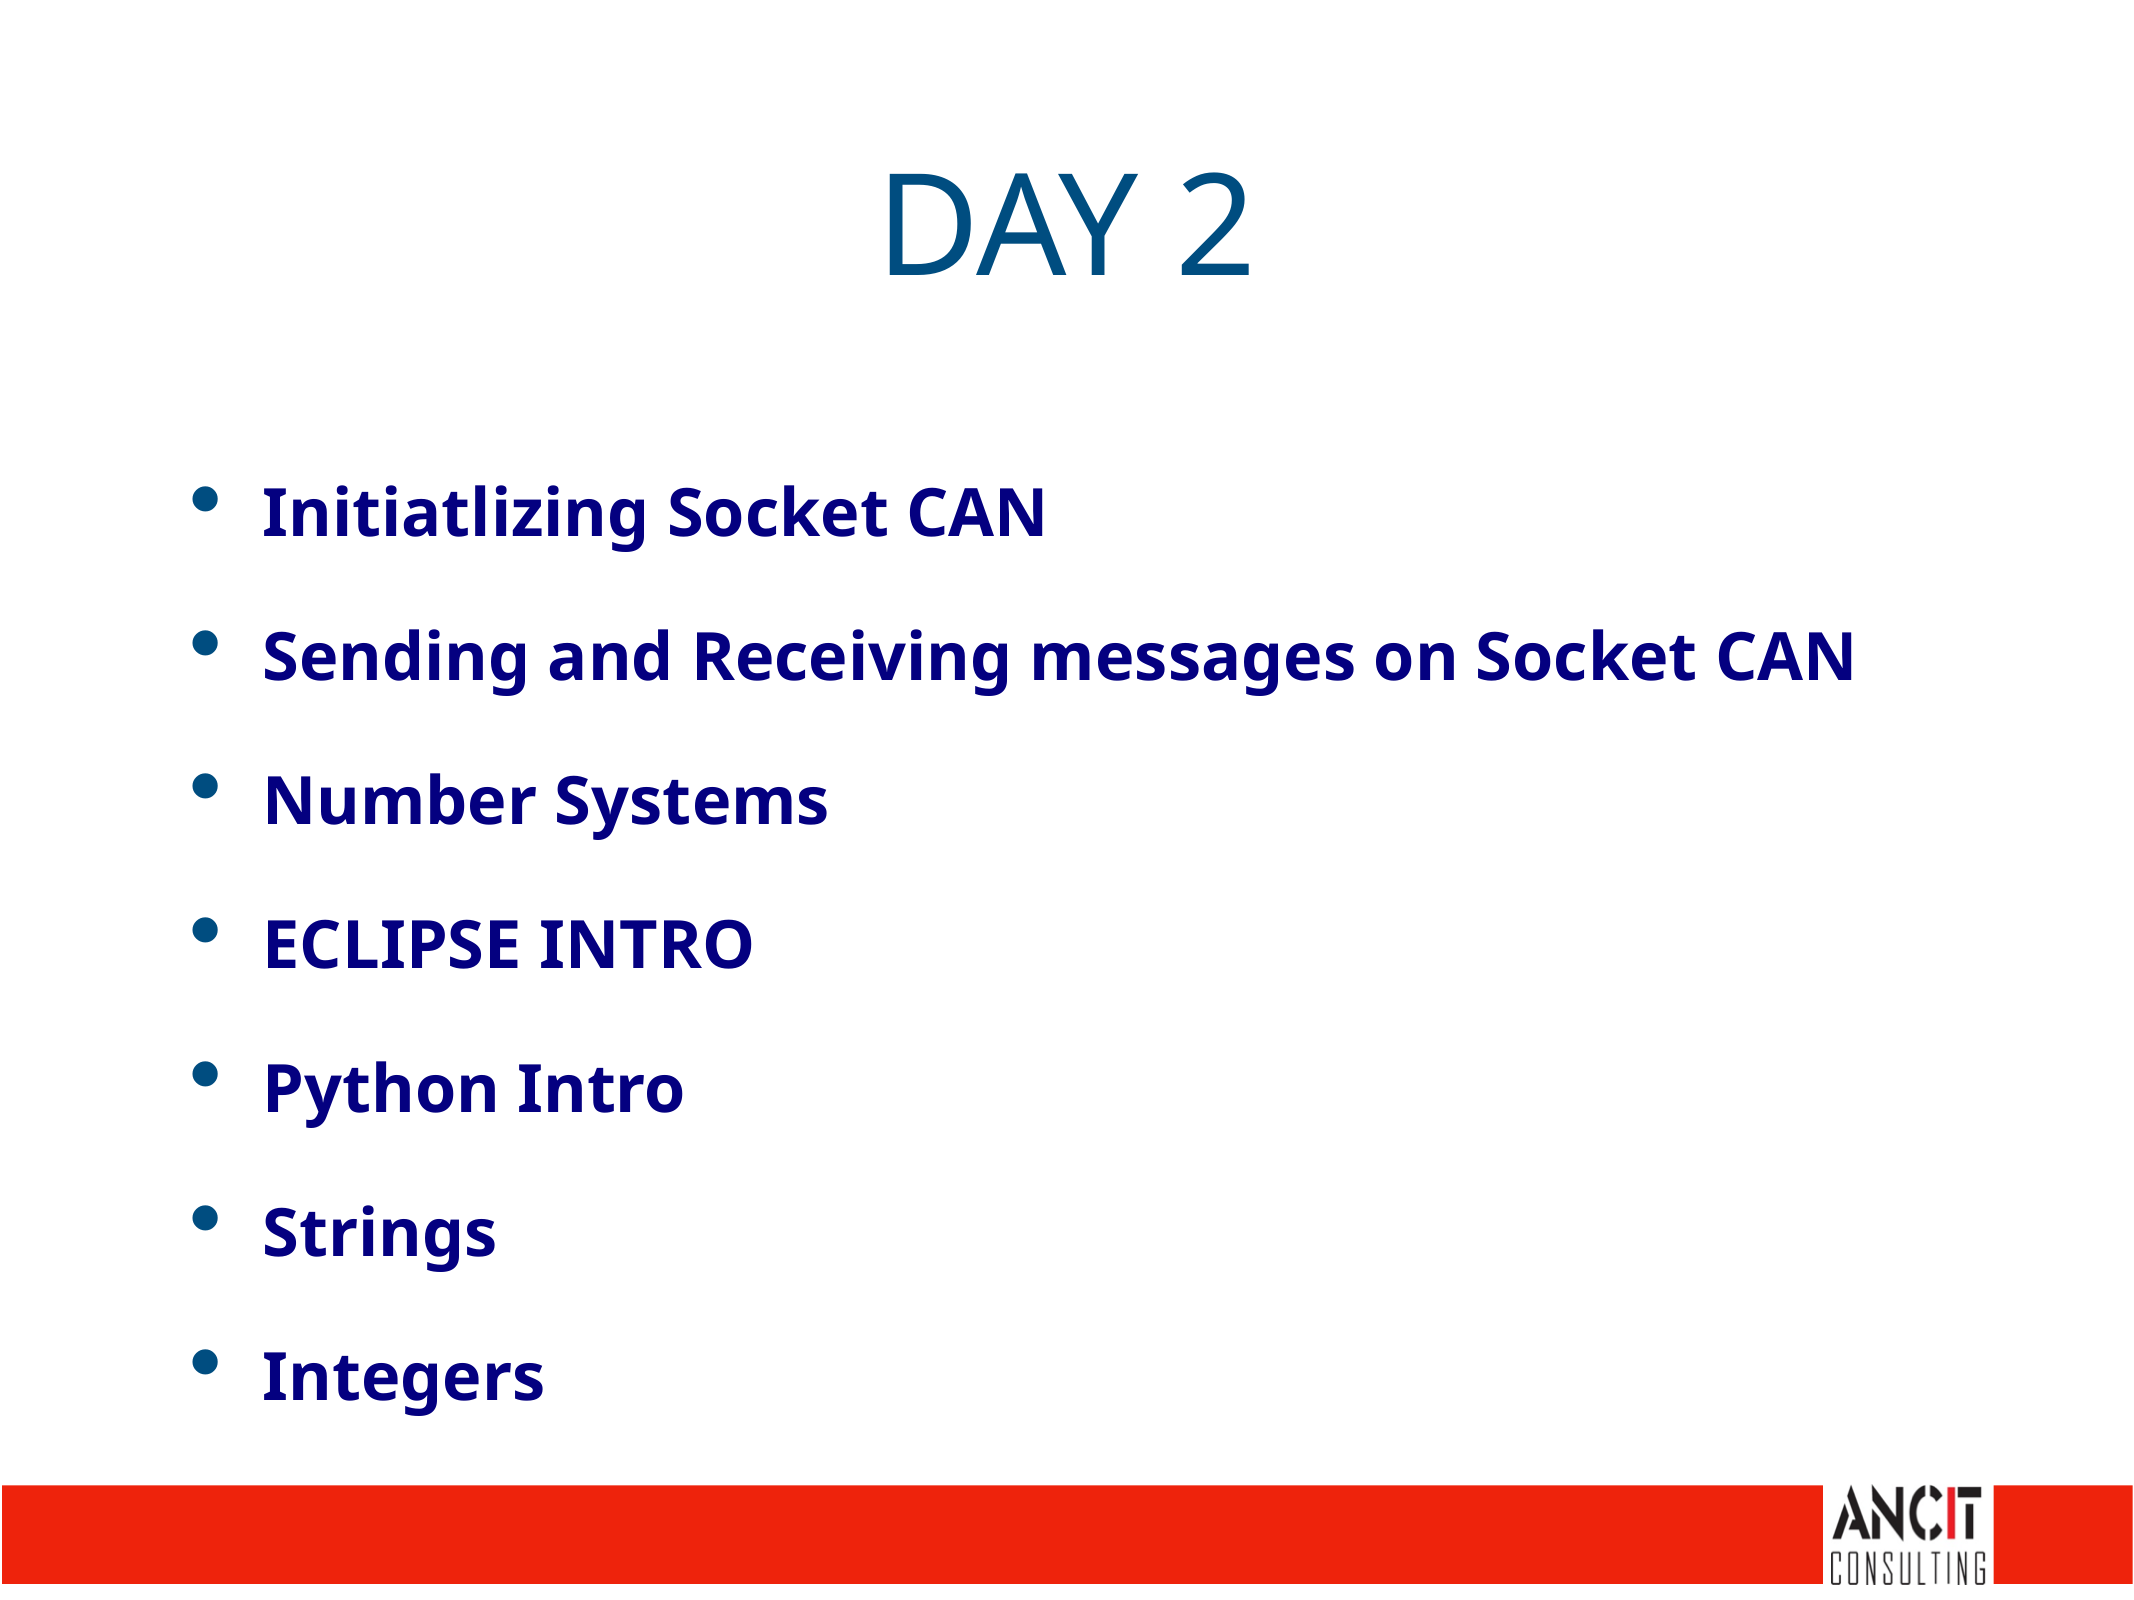

# DAY 2
Initiatlizing Socket CAN
Sending and Receiving messages on Socket CAN
Number Systems
ECLIPSE INTRO
Python Intro
Strings
Integers